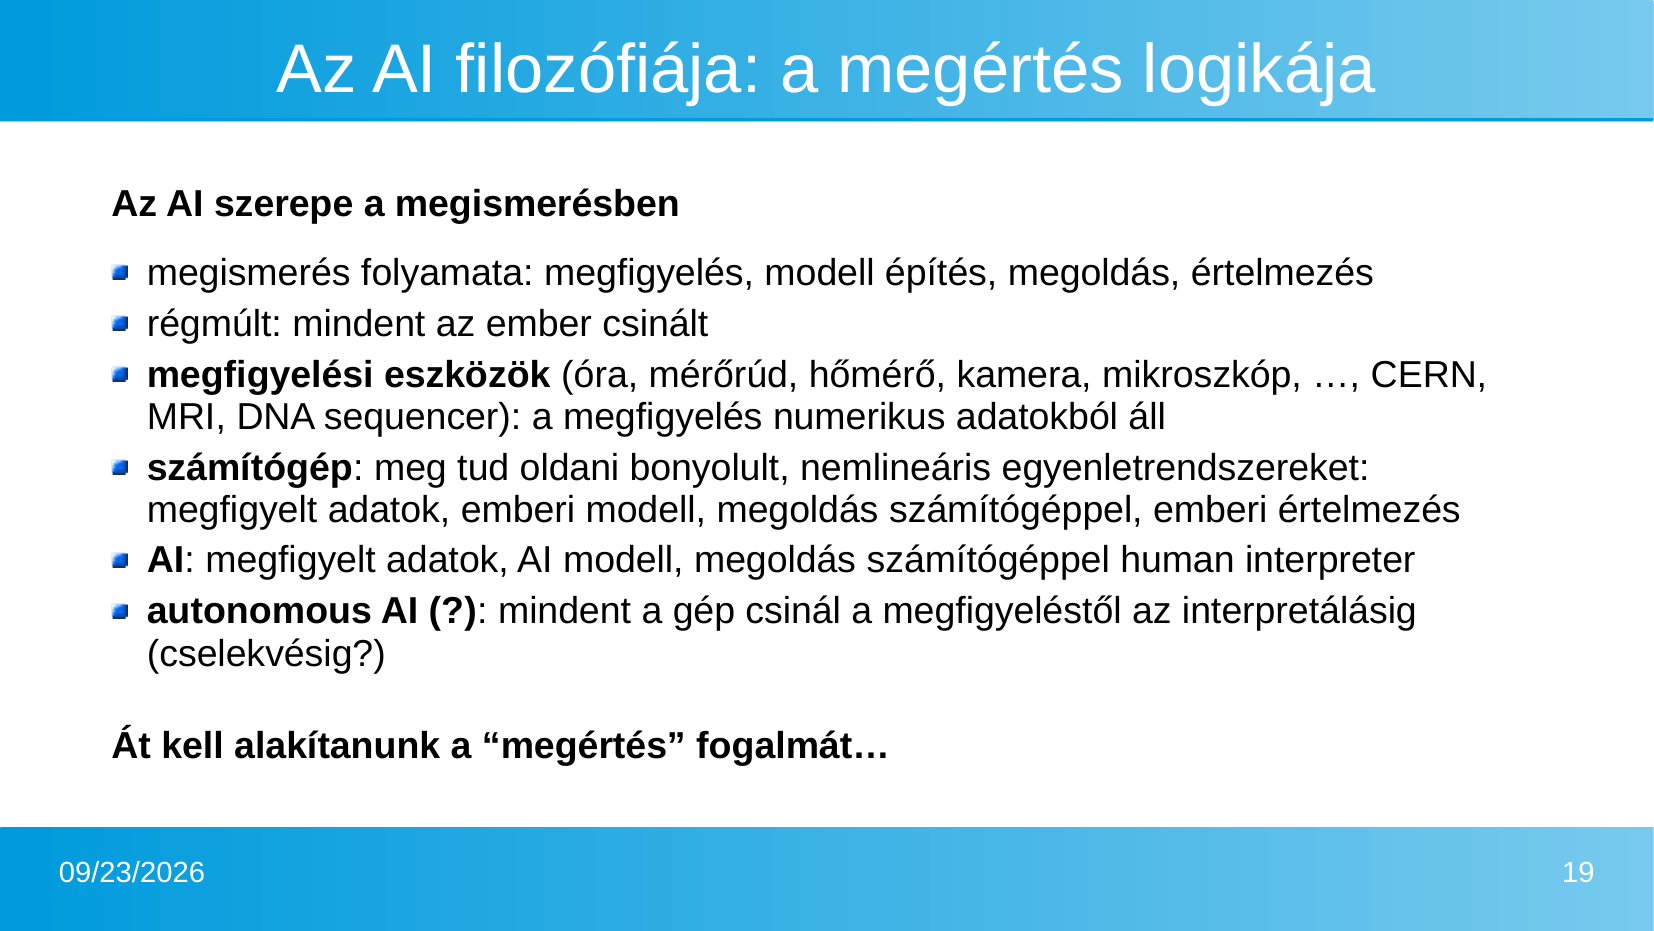

# Az AI filozófiája: a megértés logikája
Az AI szerepe a megismerésben
megismerés folyamata: megfigyelés, modell építés, megoldás, értelmezés
régmúlt: mindent az ember csinált
megfigyelési eszközök (óra, mérőrúd, hőmérő, kamera, mikroszkóp, …, CERN, MRI, DNA sequencer): a megfigyelés numerikus adatokból áll
számítógép: meg tud oldani bonyolult, nemlineáris egyenletrendszereket:
megfigyelt adatok, emberi modell, megoldás számítógéppel, emberi értelmezés
AI: megfigyelt adatok, AI modell, megoldás számítógéppel human interpreter
autonomous AI (?): mindent a gép csinál a megfigyeléstől az interpretálásig (cselekvésig?)
Át kell alakítanunk a “megértés” fogalmát…
19